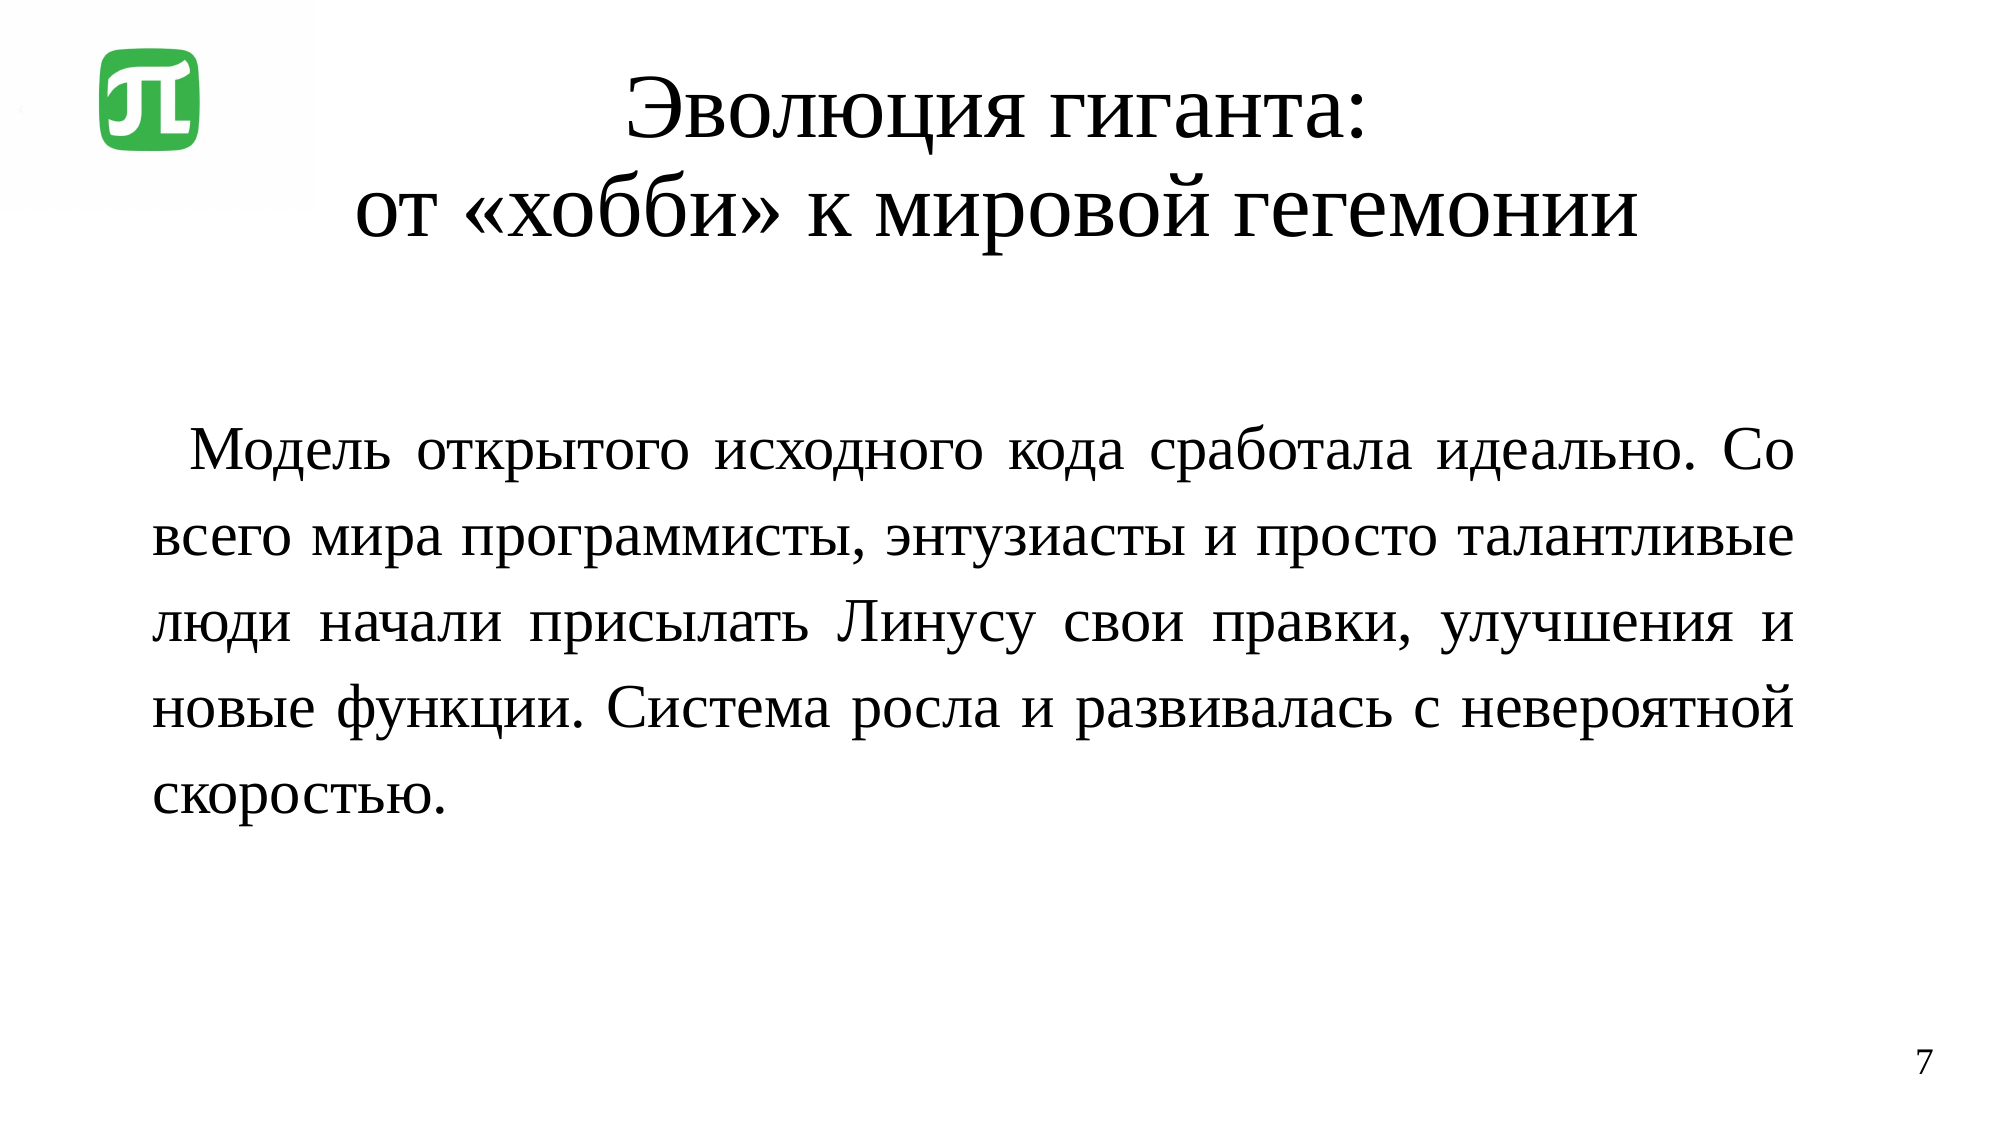

# Эволюция гиганта: от «хобби» к мировой гегемонии
Модель открытого исходного кода сработала идеально. Со всего мира программисты, энтузиасты и просто талантливые люди начали присылать Линусу свои правки, улучшения и новые функции. Система росла и развивалась с невероятной скоростью.
7